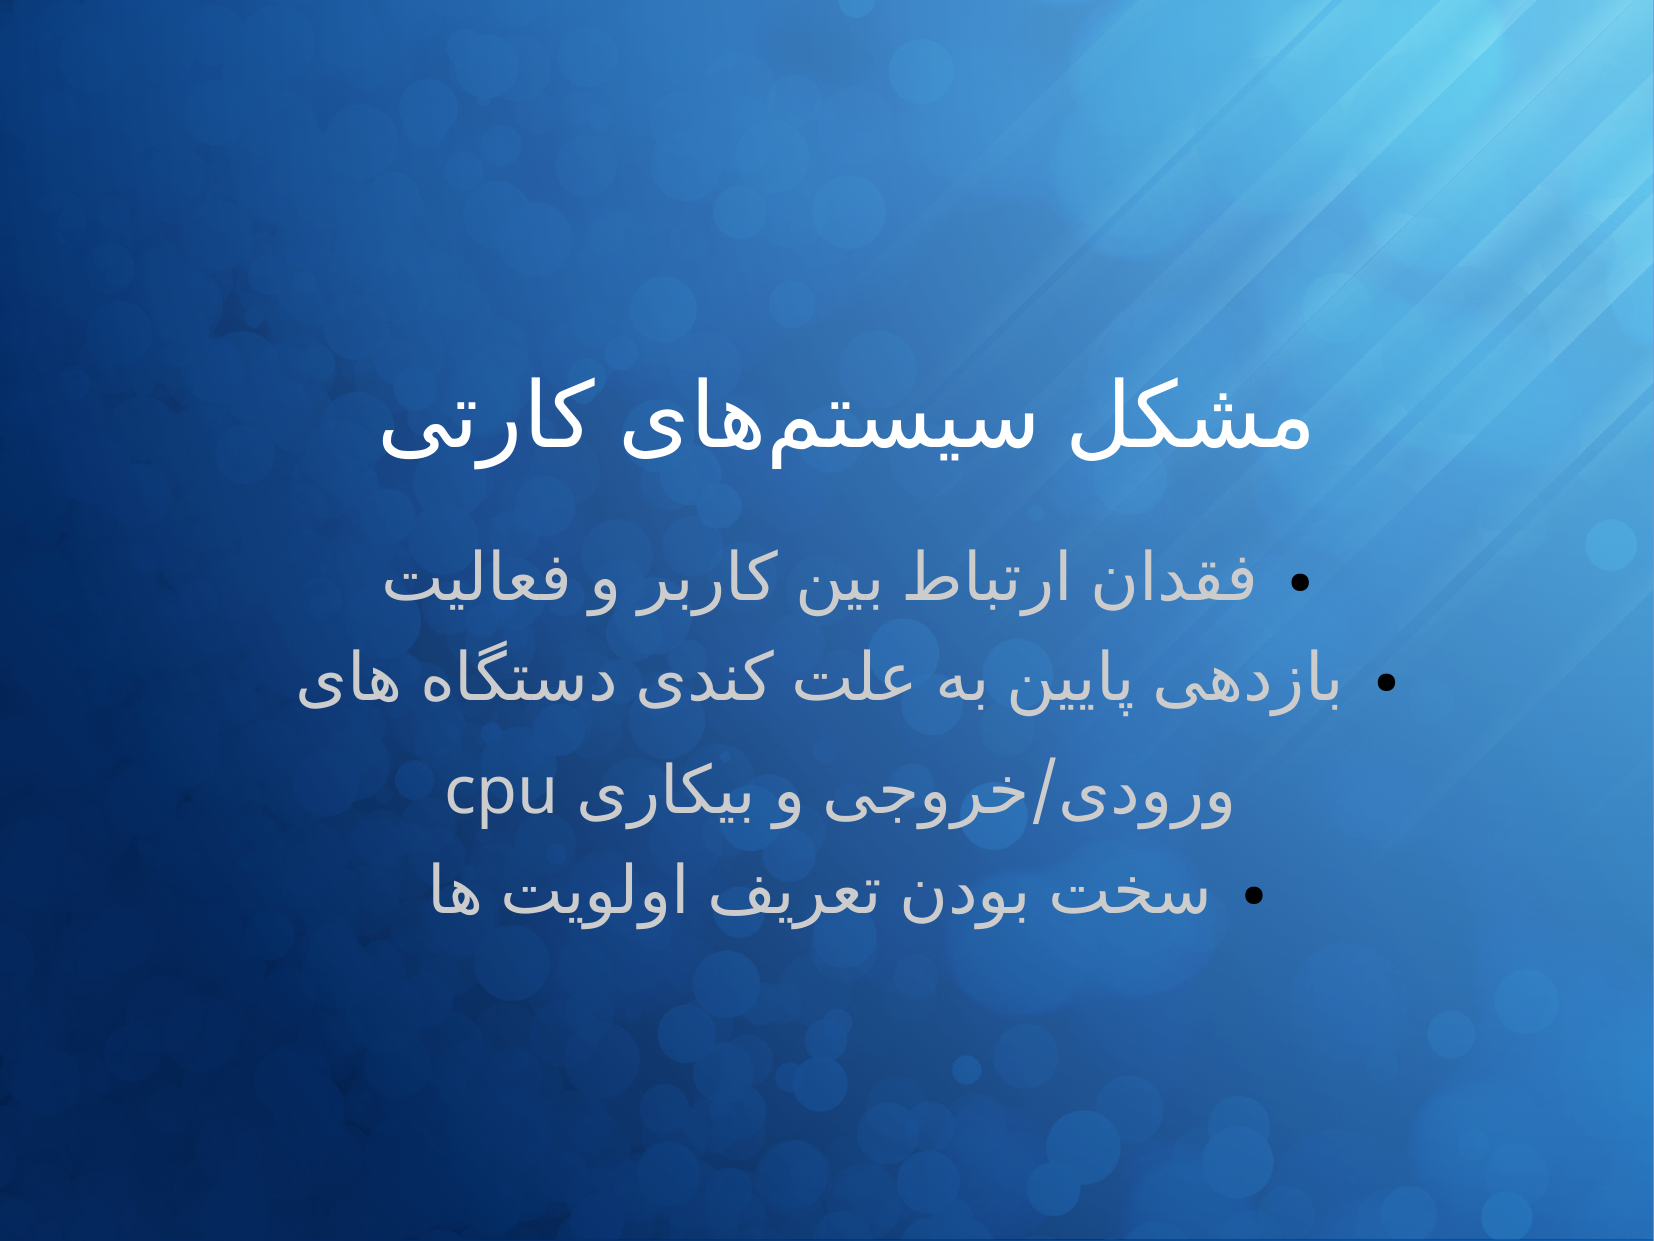

مشکل سیستم‌های کارتی
# فقدان ارتباط بین کاربر و فعالیت
 بازدهی پایین به علت کندی دستگاه های ورودی/خروجی و بیکاری cpu
 سخت بودن تعریف اولویت ها